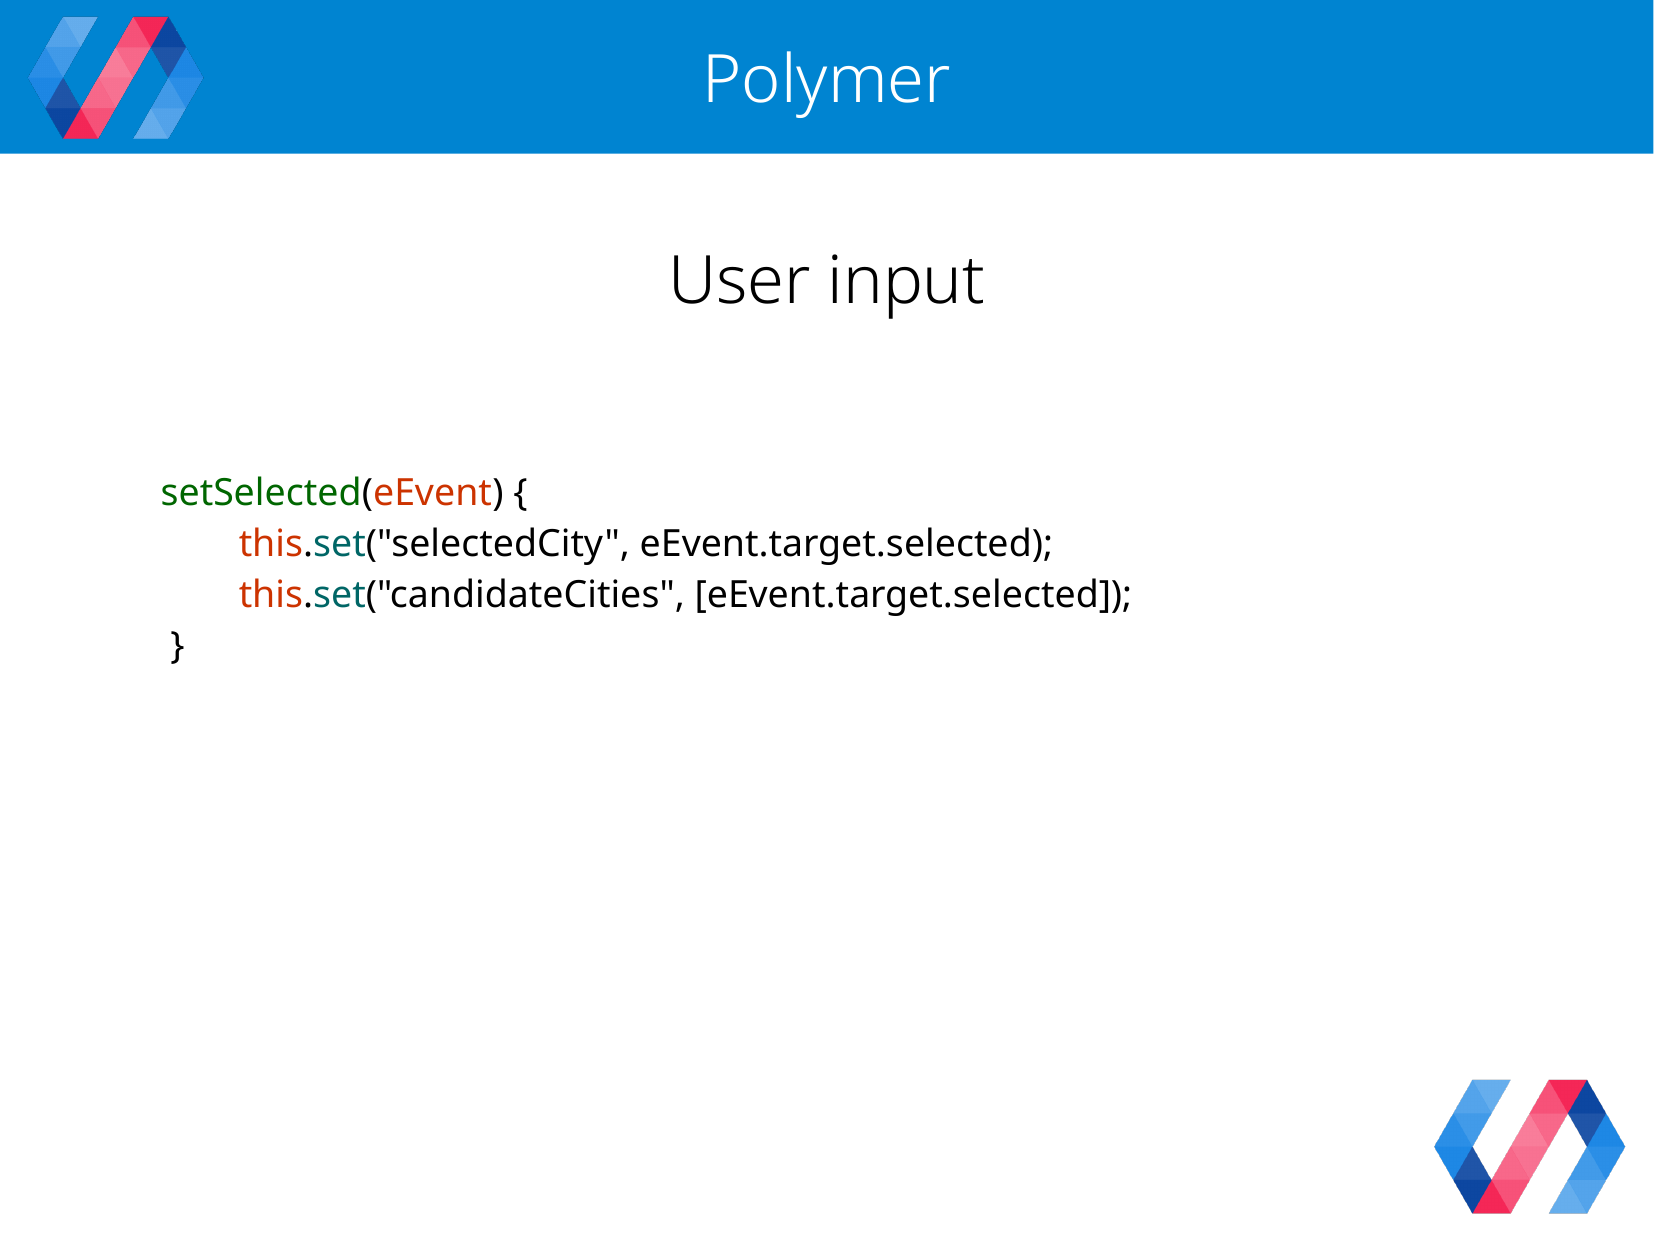

# Polymer
User input
 setSelected(eEvent) {
 this.set("selectedCity", eEvent.target.selected);
 this.set("candidateCities", [eEvent.target.selected]);
 }